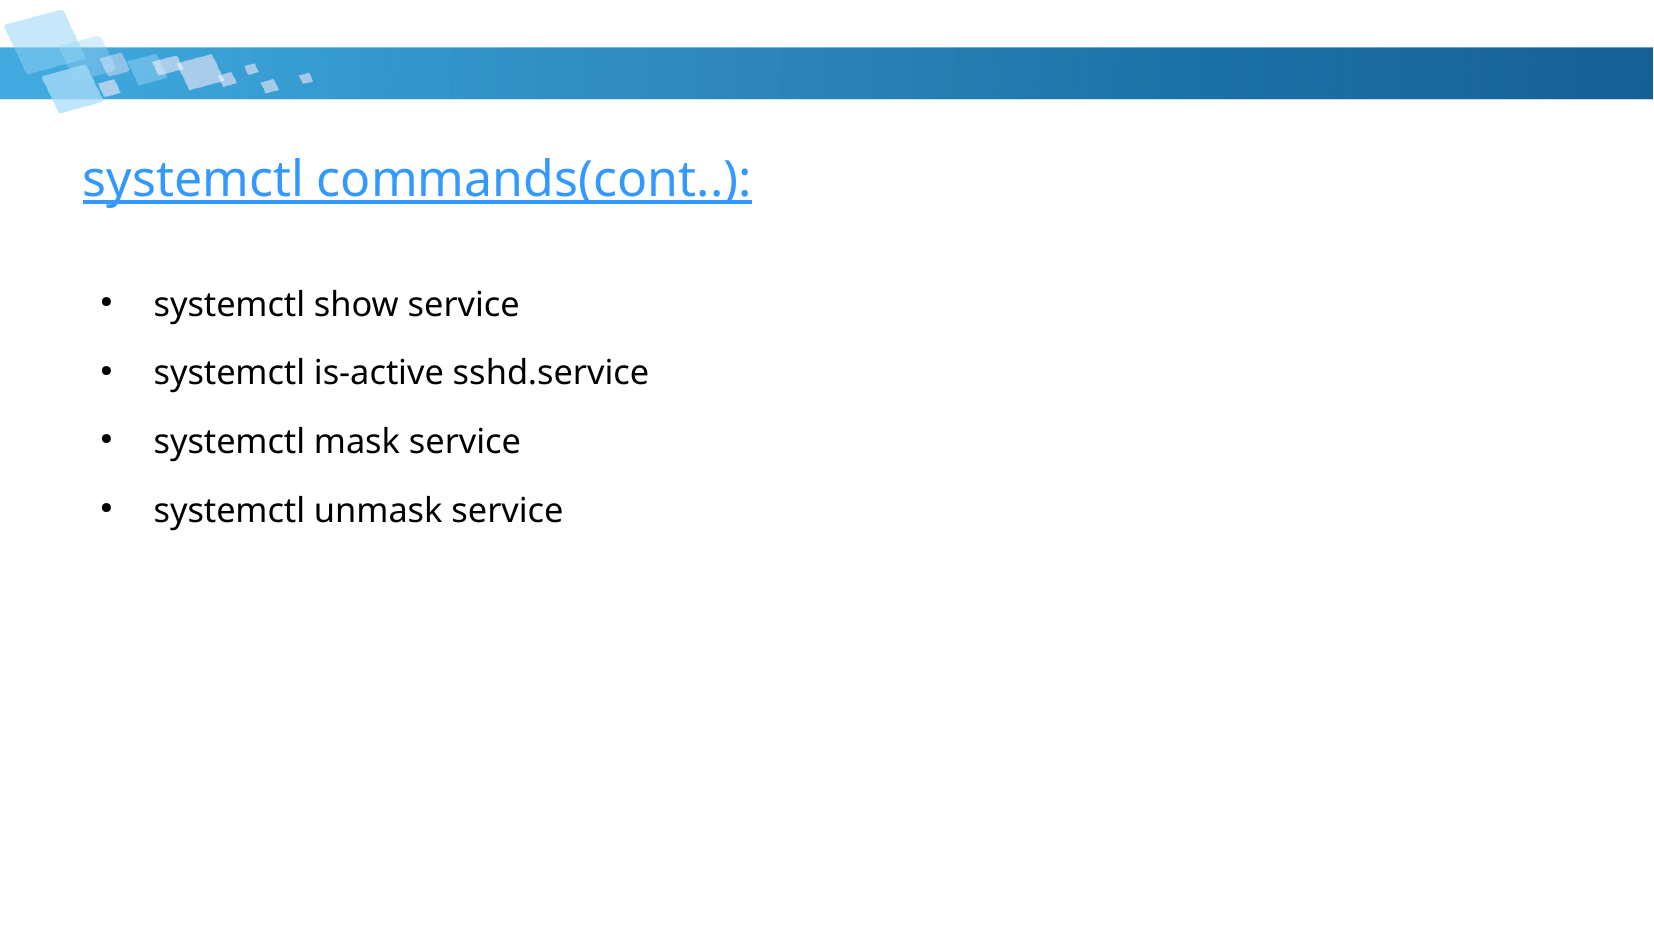

# systemctl commands(cont..):
systemctl show service
systemctl is-active sshd.service
systemctl mask service
systemctl unmask service